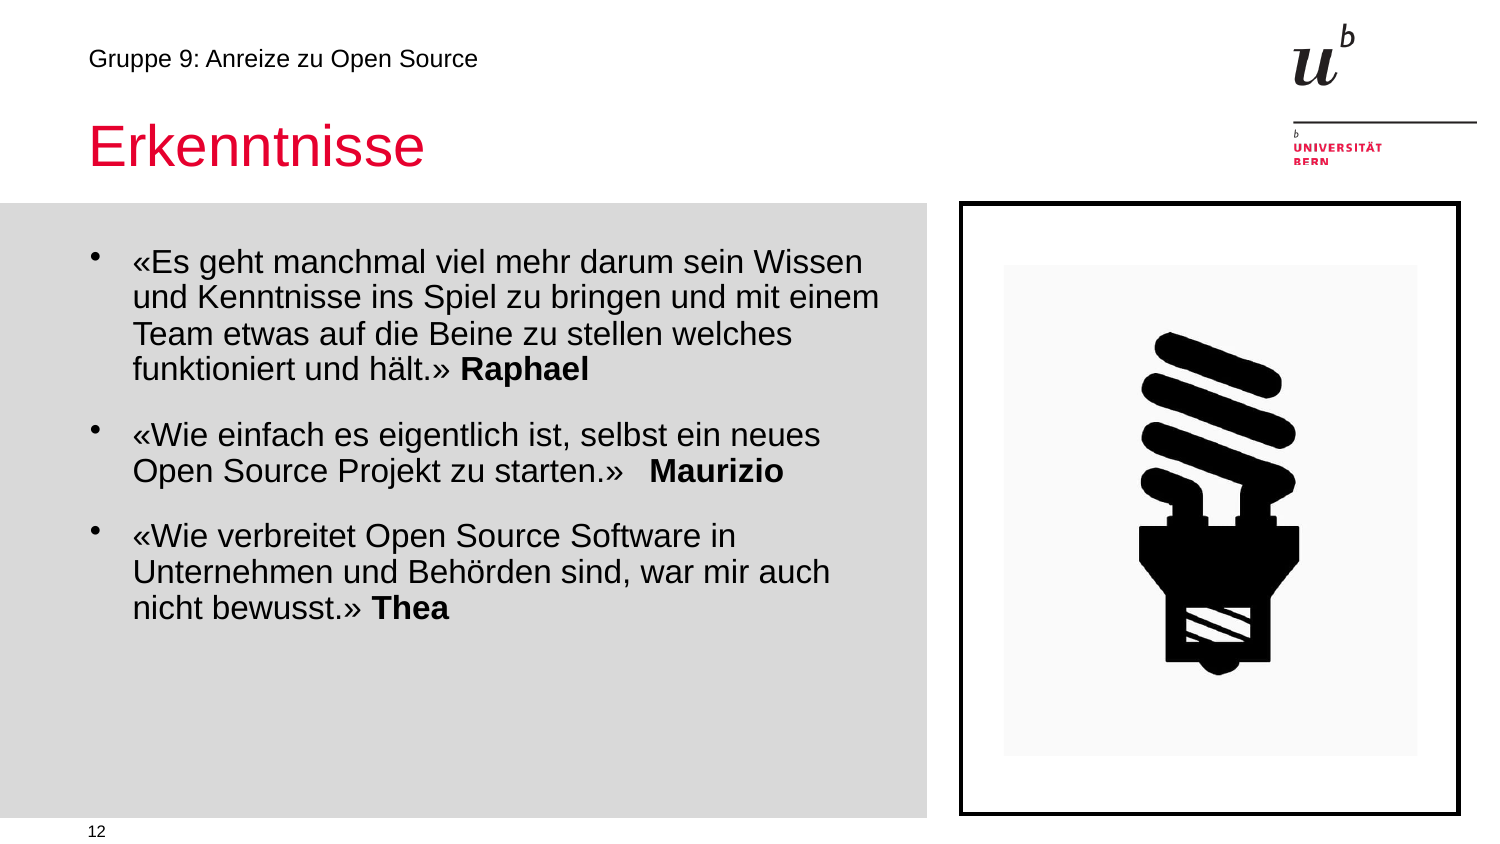

Erkenntnisse
«Es geht manchmal viel mehr darum sein Wissen und Kenntnisse ins Spiel zu bringen und mit einem Team etwas auf die Beine zu stellen welches funktioniert und hält.» Raphael
«Wie einfach es eigentlich ist, selbst ein neues Open Source Projekt zu starten.» 	Maurizio
«Wie verbreitet Open Source Software in Unternehmen und Behörden sind, war mir auch nicht bewusst.» Thea